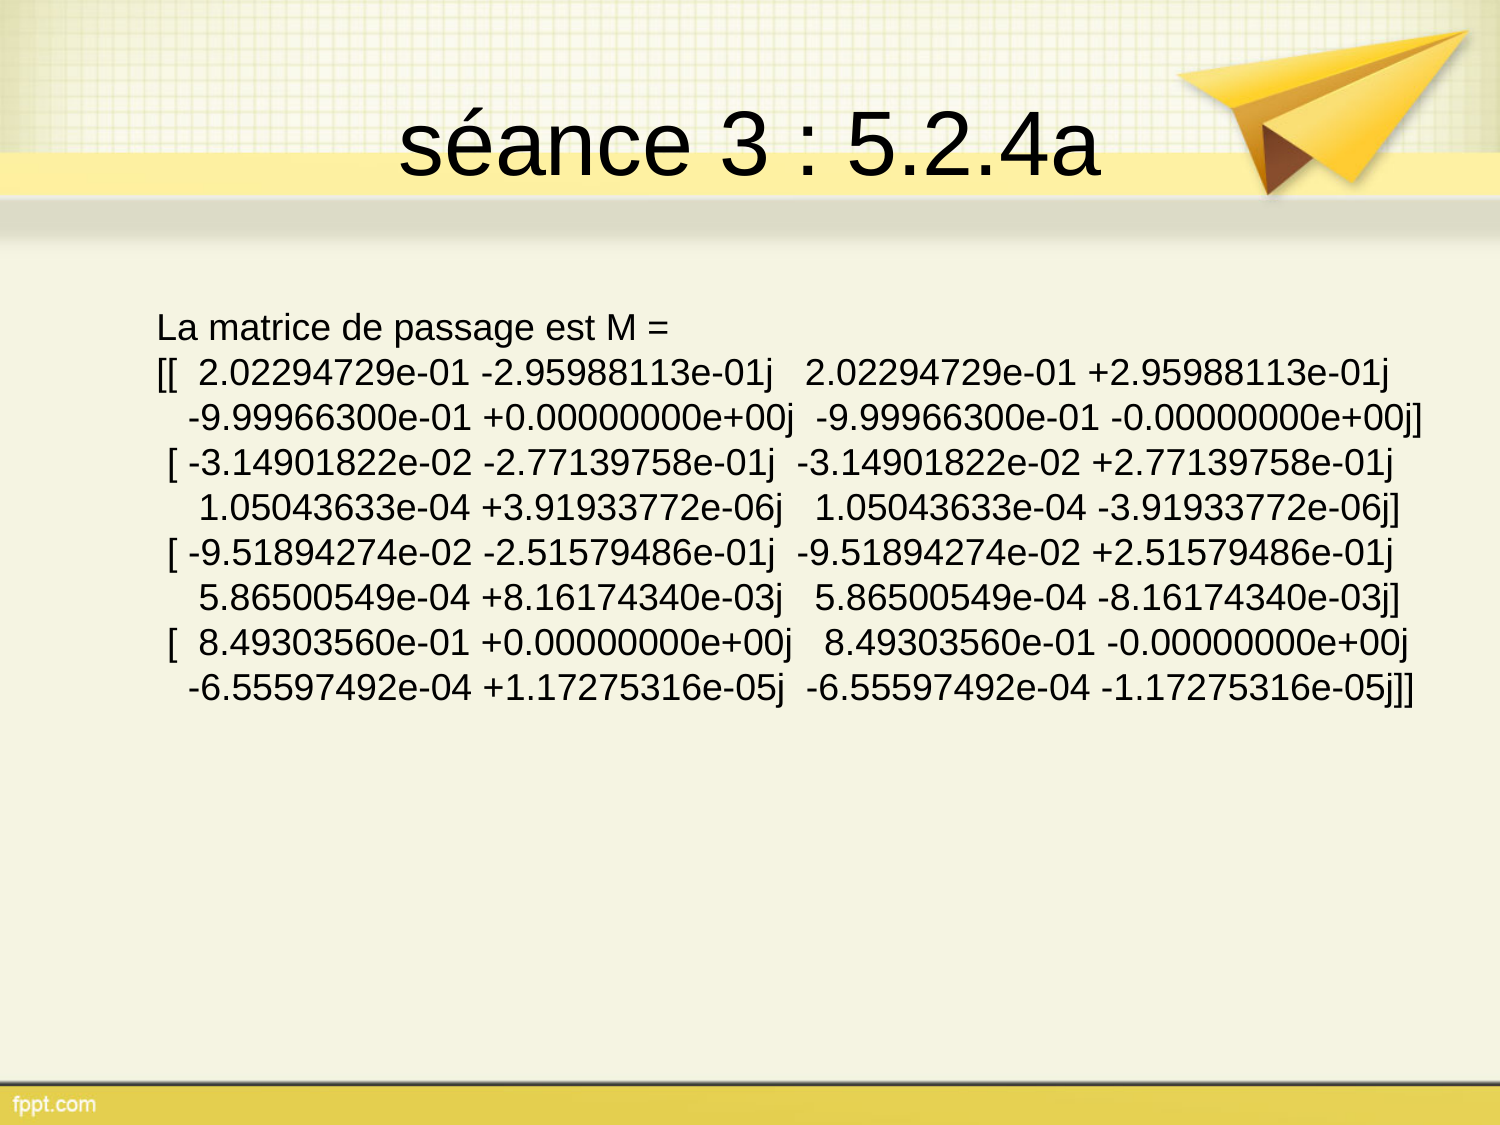

# séance 3 : 5.2.4a
La matrice de passage est M =
[[ 2.02294729e-01 -2.95988113e-01j 2.02294729e-01 +2.95988113e-01j
 -9.99966300e-01 +0.00000000e+00j -9.99966300e-01 -0.00000000e+00j]
 [ -3.14901822e-02 -2.77139758e-01j -3.14901822e-02 +2.77139758e-01j
 1.05043633e-04 +3.91933772e-06j 1.05043633e-04 -3.91933772e-06j]
 [ -9.51894274e-02 -2.51579486e-01j -9.51894274e-02 +2.51579486e-01j
 5.86500549e-04 +8.16174340e-03j 5.86500549e-04 -8.16174340e-03j]
 [ 8.49303560e-01 +0.00000000e+00j 8.49303560e-01 -0.00000000e+00j
 -6.55597492e-04 +1.17275316e-05j -6.55597492e-04 -1.17275316e-05j]]